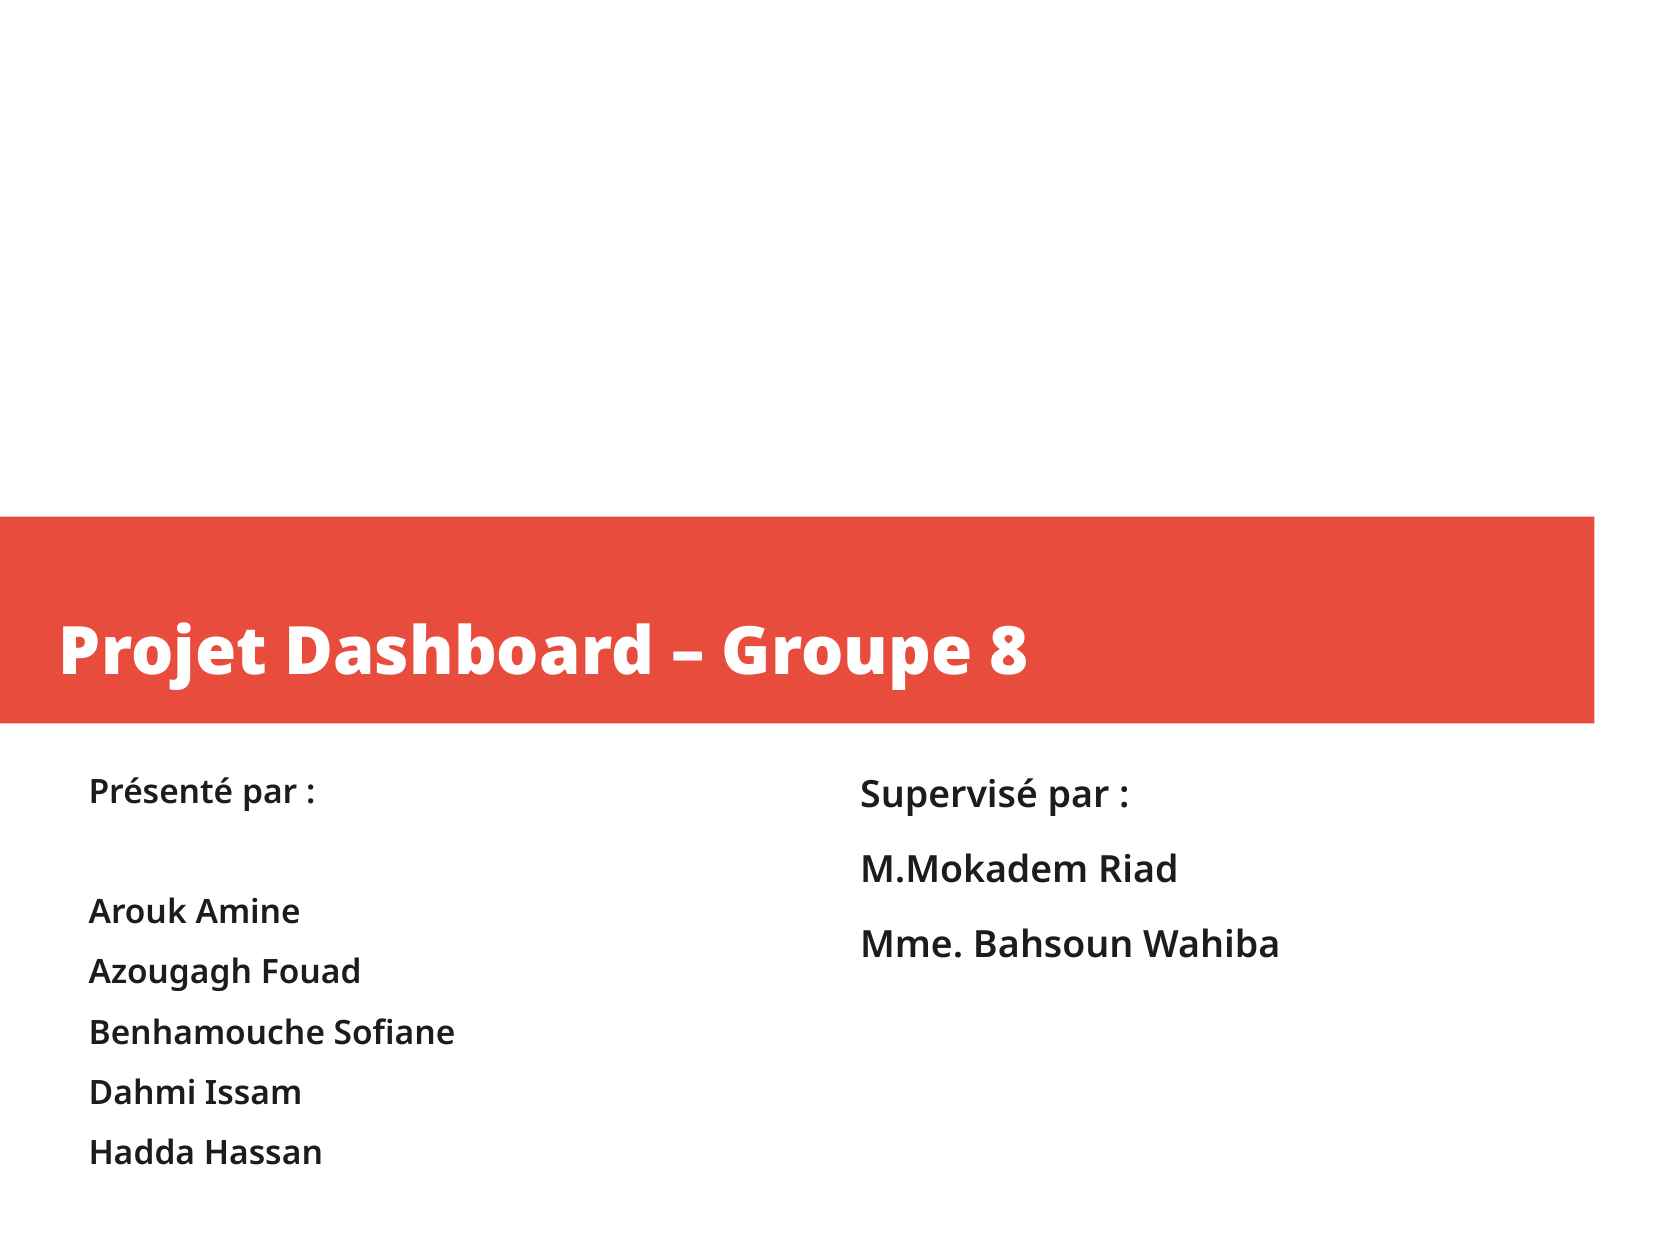

# Projet Dashboard – Groupe 8
Présenté par :
Arouk Amine
Azougagh Fouad
Benhamouche Sofiane
Dahmi Issam
Hadda Hassan
Supervisé par :
M.Mokadem Riad
Mme. Bahsoun Wahiba